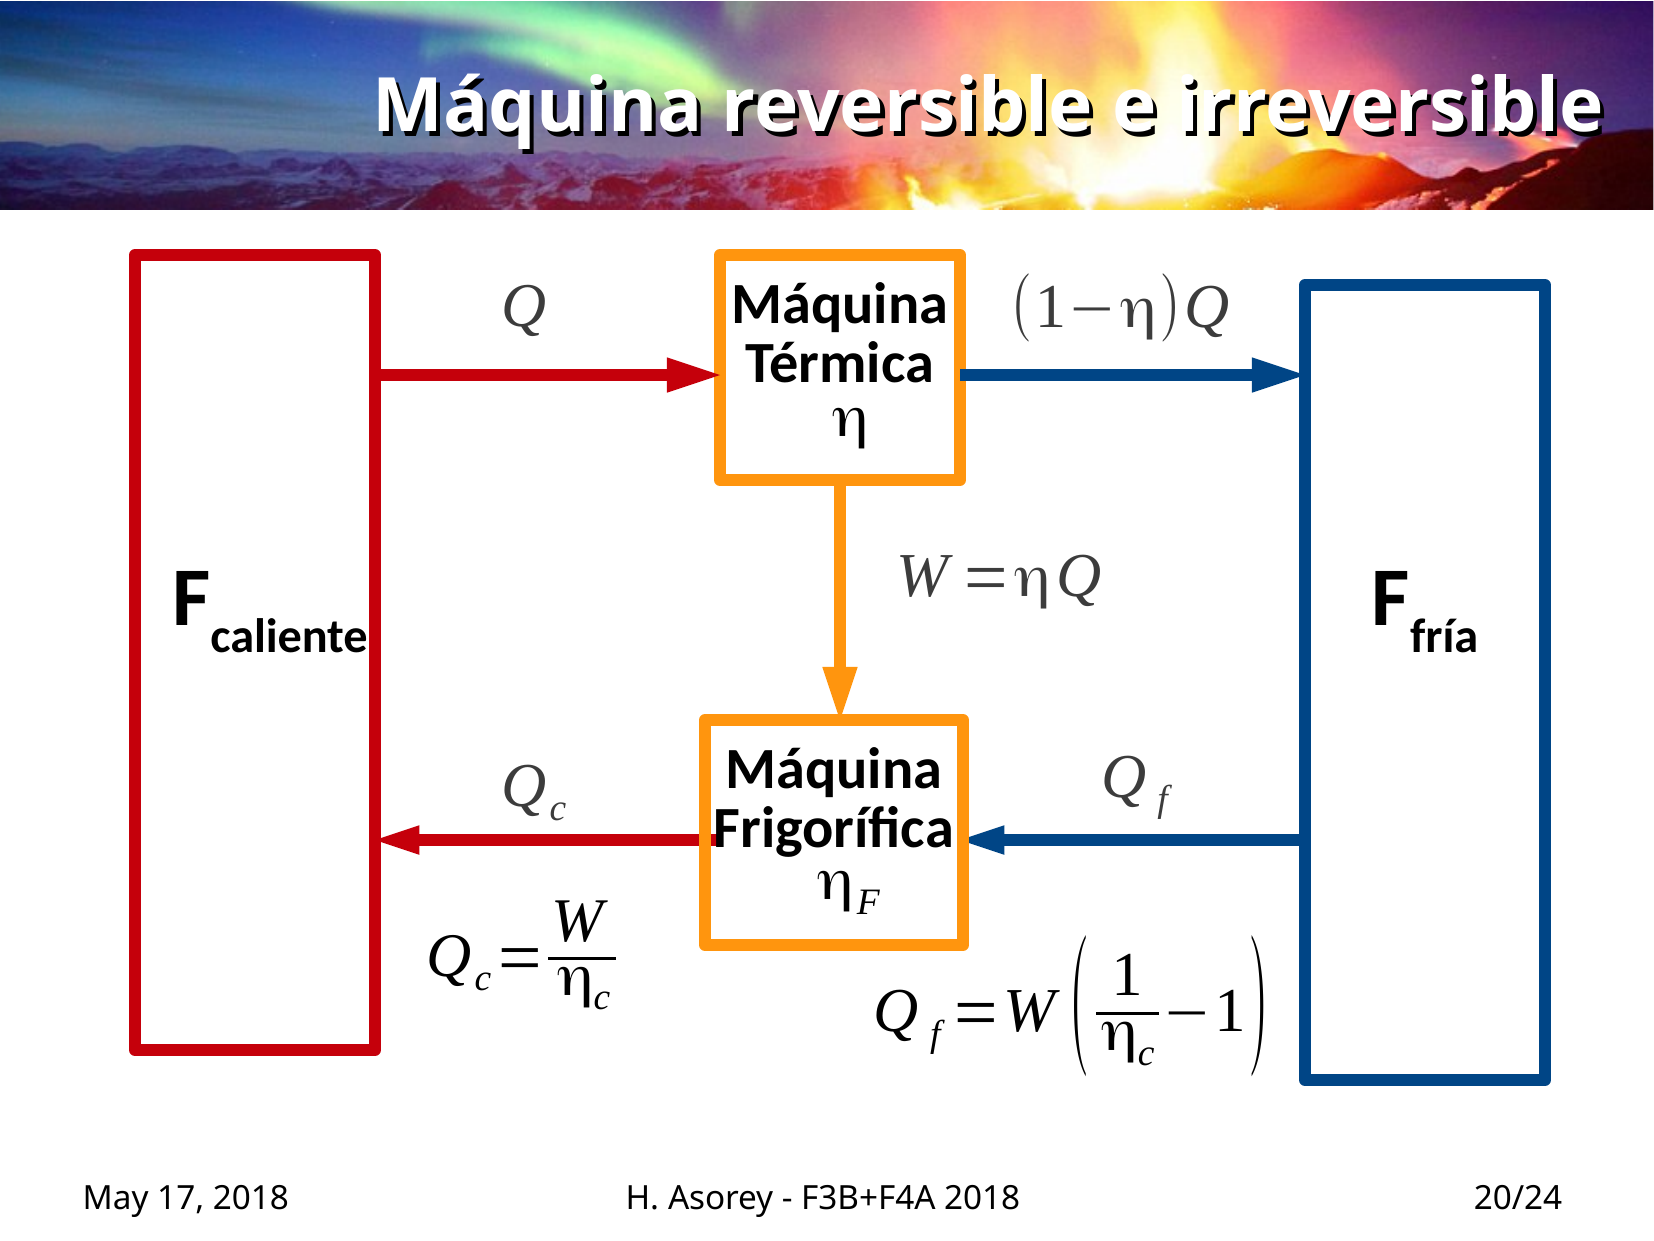

# Máquina reversible e irreversible
Máquina
Térmica
Fcaliente
Ffría
Máquina
Frigorífica
May 17, 2018
H. Asorey - F3B+F4A 2018
20